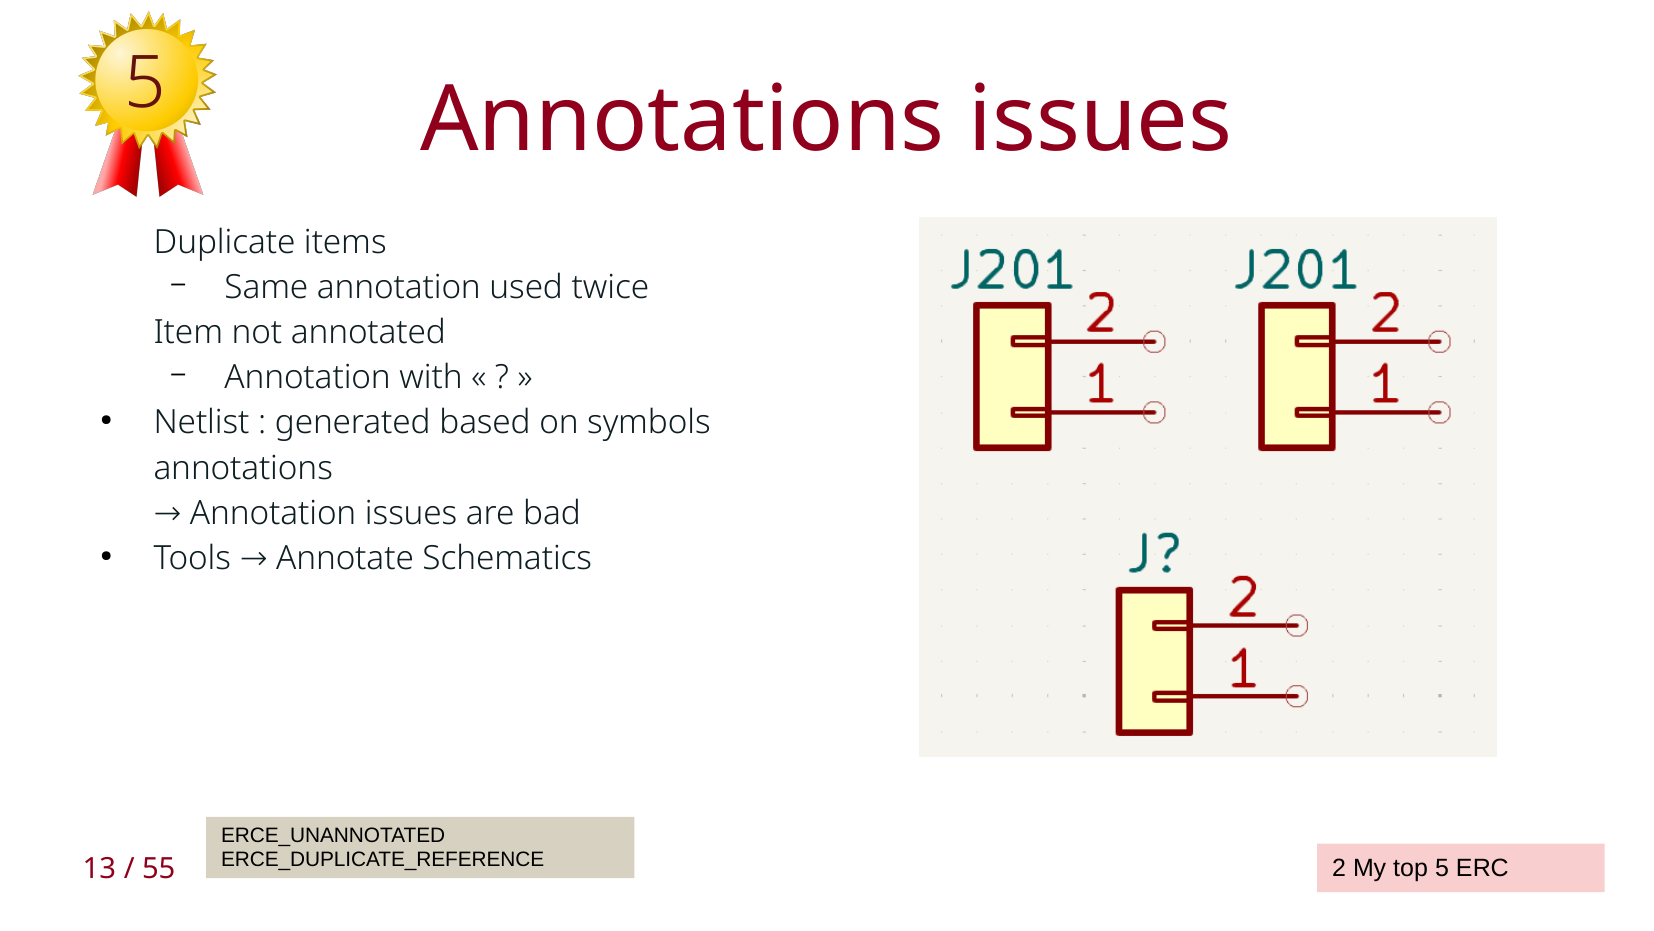

5
# Annotations issues
Duplicate items
Same annotation used twice
Item not annotated
Annotation with « ? »
Netlist : generated based on symbols annotations
→ Annotation issues are bad
Tools → Annotate Schematics
ERCE_UNANNOTATED
ERCE_DUPLICATE_REFERENCE
2 My top 5 ERC
13